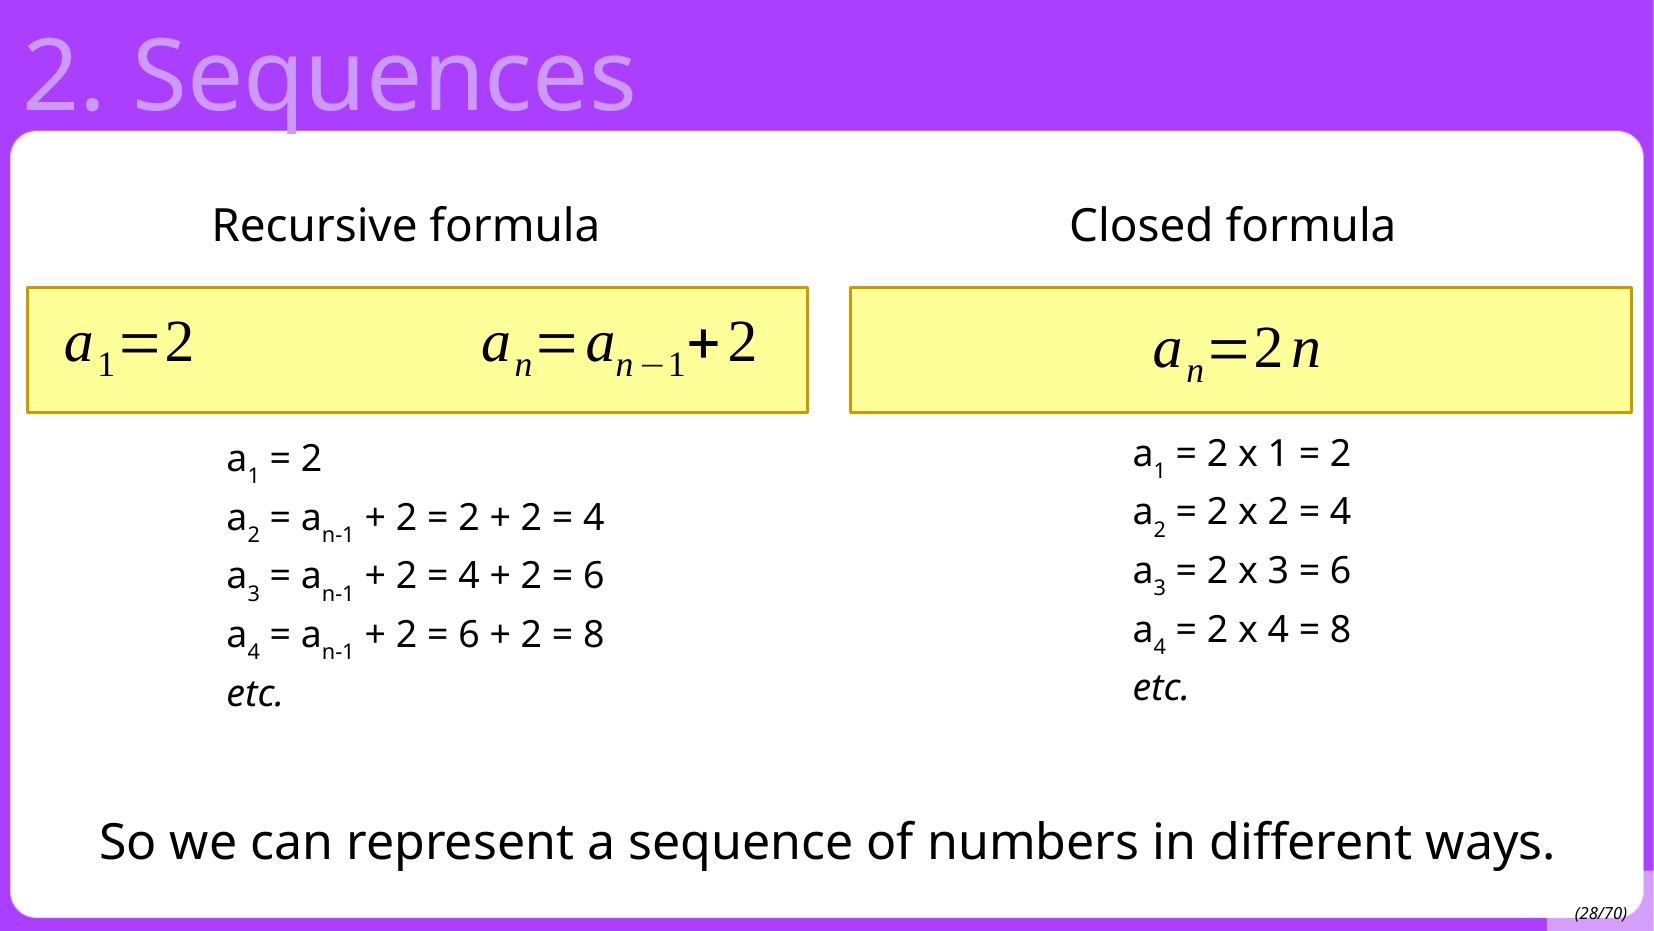

# 2. Sequences
Closed formula
Recursive formula
a1 = 2 x 1 = 2
a2 = 2 x 2 = 4
a3 = 2 x 3 = 6
a4 = 2 x 4 = 8
etc.
a1 = 2
a2 = an-1 + 2 = 2 + 2 = 4
a3 = an-1 + 2 = 4 + 2 = 6
a4 = an-1 + 2 = 6 + 2 = 8
etc.
So we can represent a sequence of numbers in different ways.